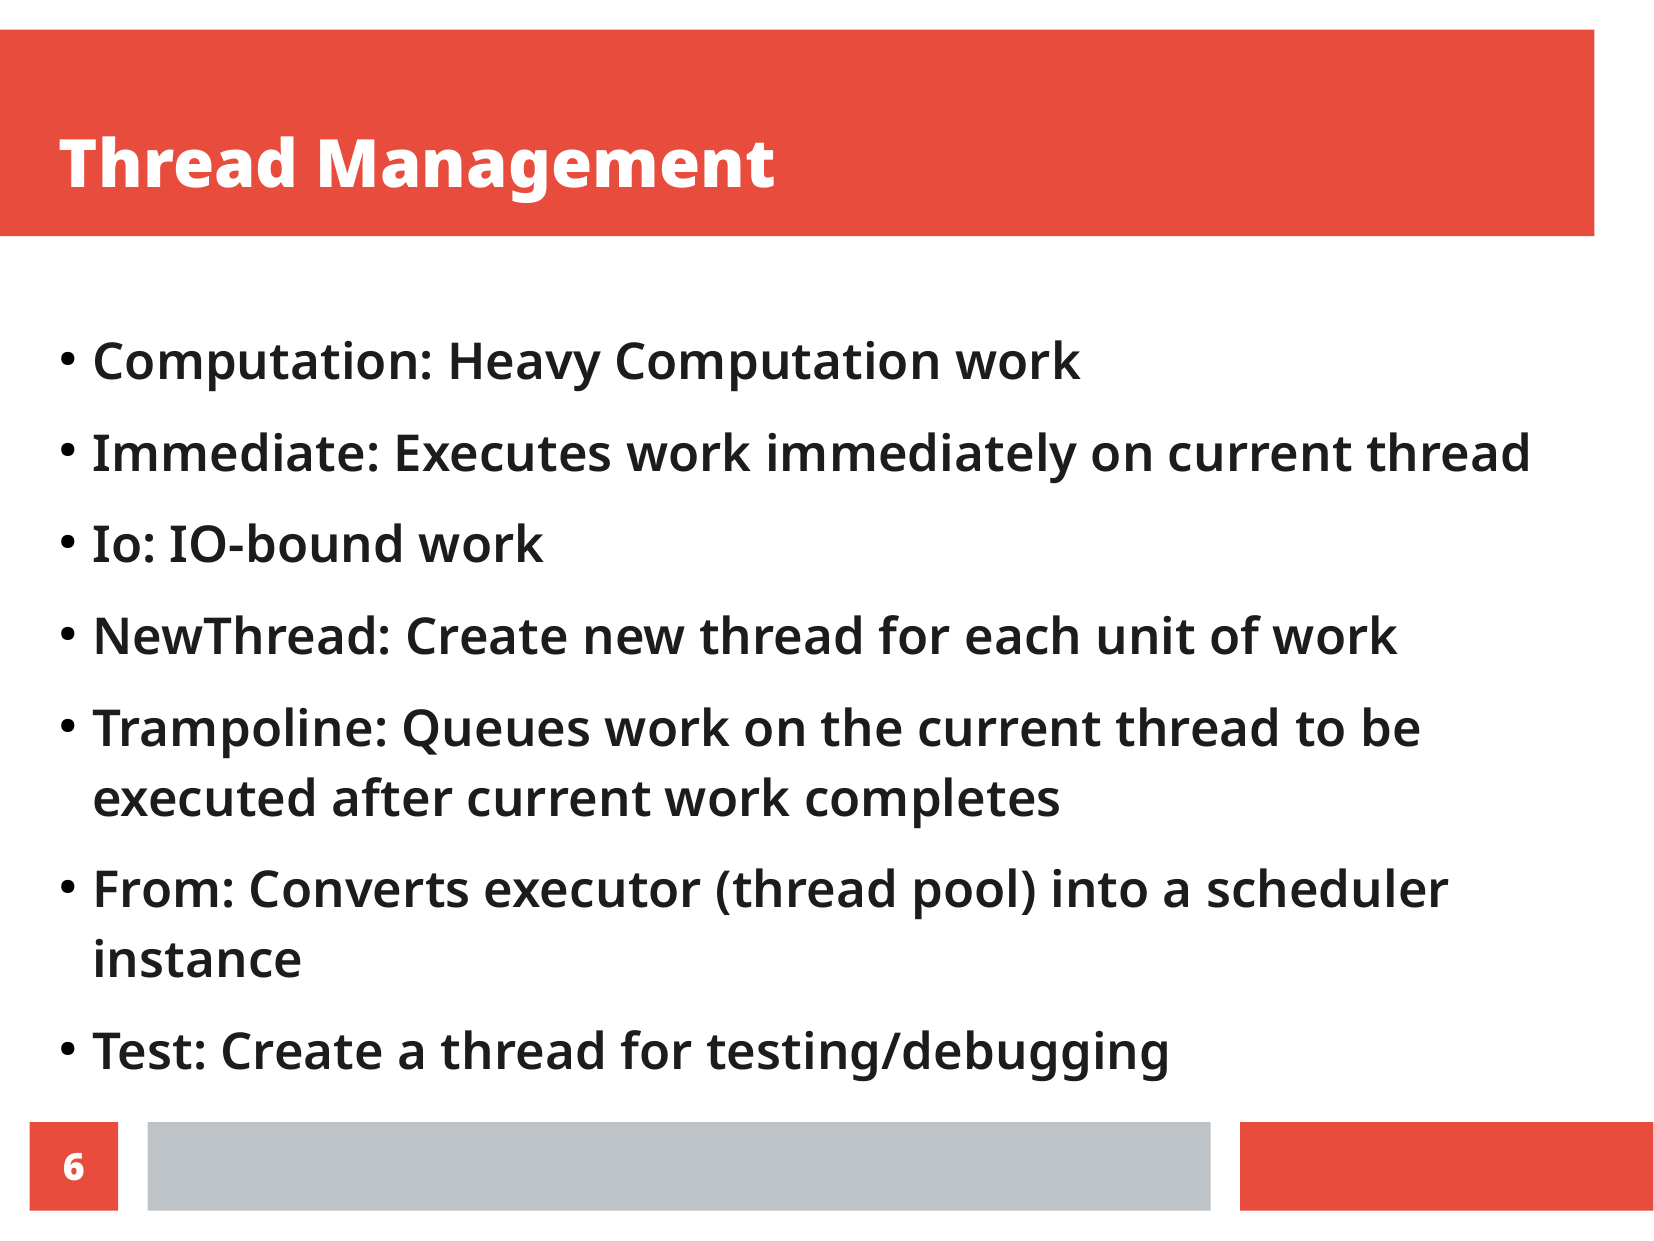

# Thread Management
Computation: Heavy Computation work
Immediate: Executes work immediately on current thread
Io: IO-bound work
NewThread: Create new thread for each unit of work
Trampoline: Queues work on the current thread to be executed after current work completes
From: Converts executor (thread pool) into a scheduler instance
Test: Create a thread for testing/debugging
6